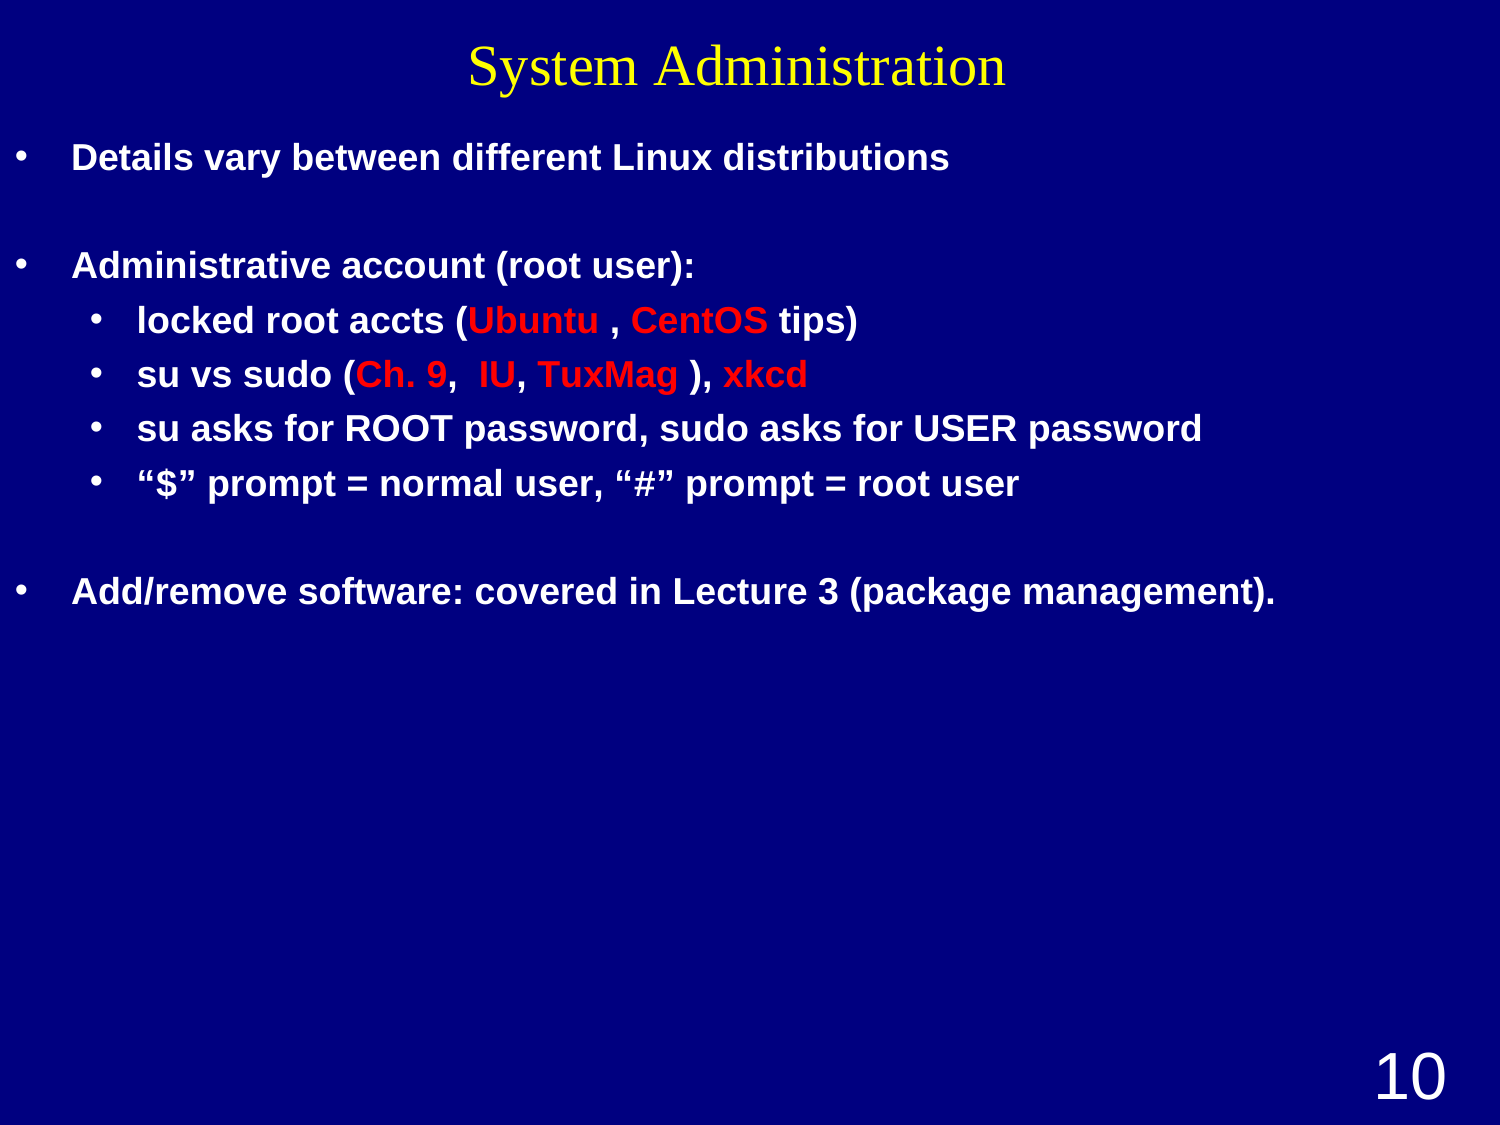

# System Administration
Details vary between different Linux distributions
Administrative account (root user):
locked root accts (Ubuntu , CentOS tips)
su vs sudo (Ch. 9, IU, TuxMag ), xkcd
su asks for ROOT password, sudo asks for USER password
“$” prompt = normal user, “#” prompt = root user
Add/remove software: covered in Lecture 3 (package management).